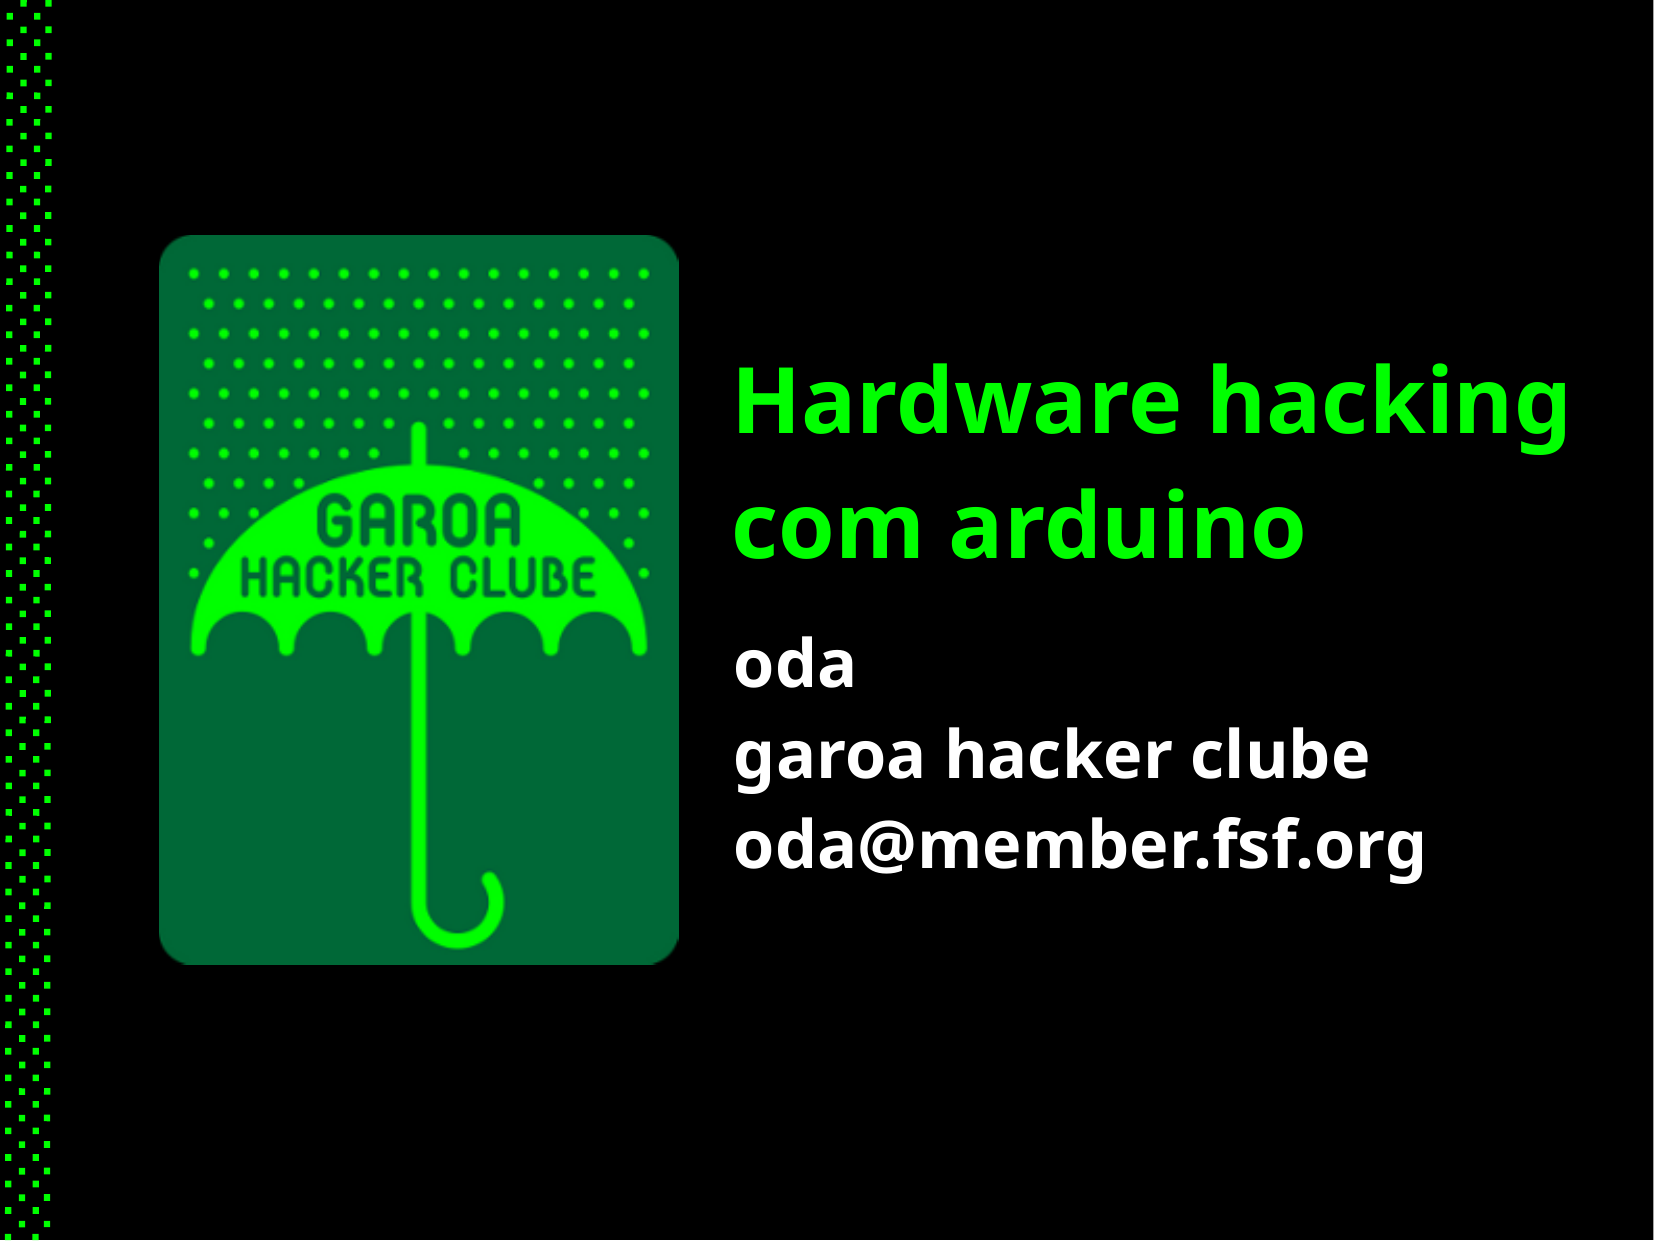

# Hardware hacking com arduino
oda
garoa hacker clube
oda@member.fsf.org